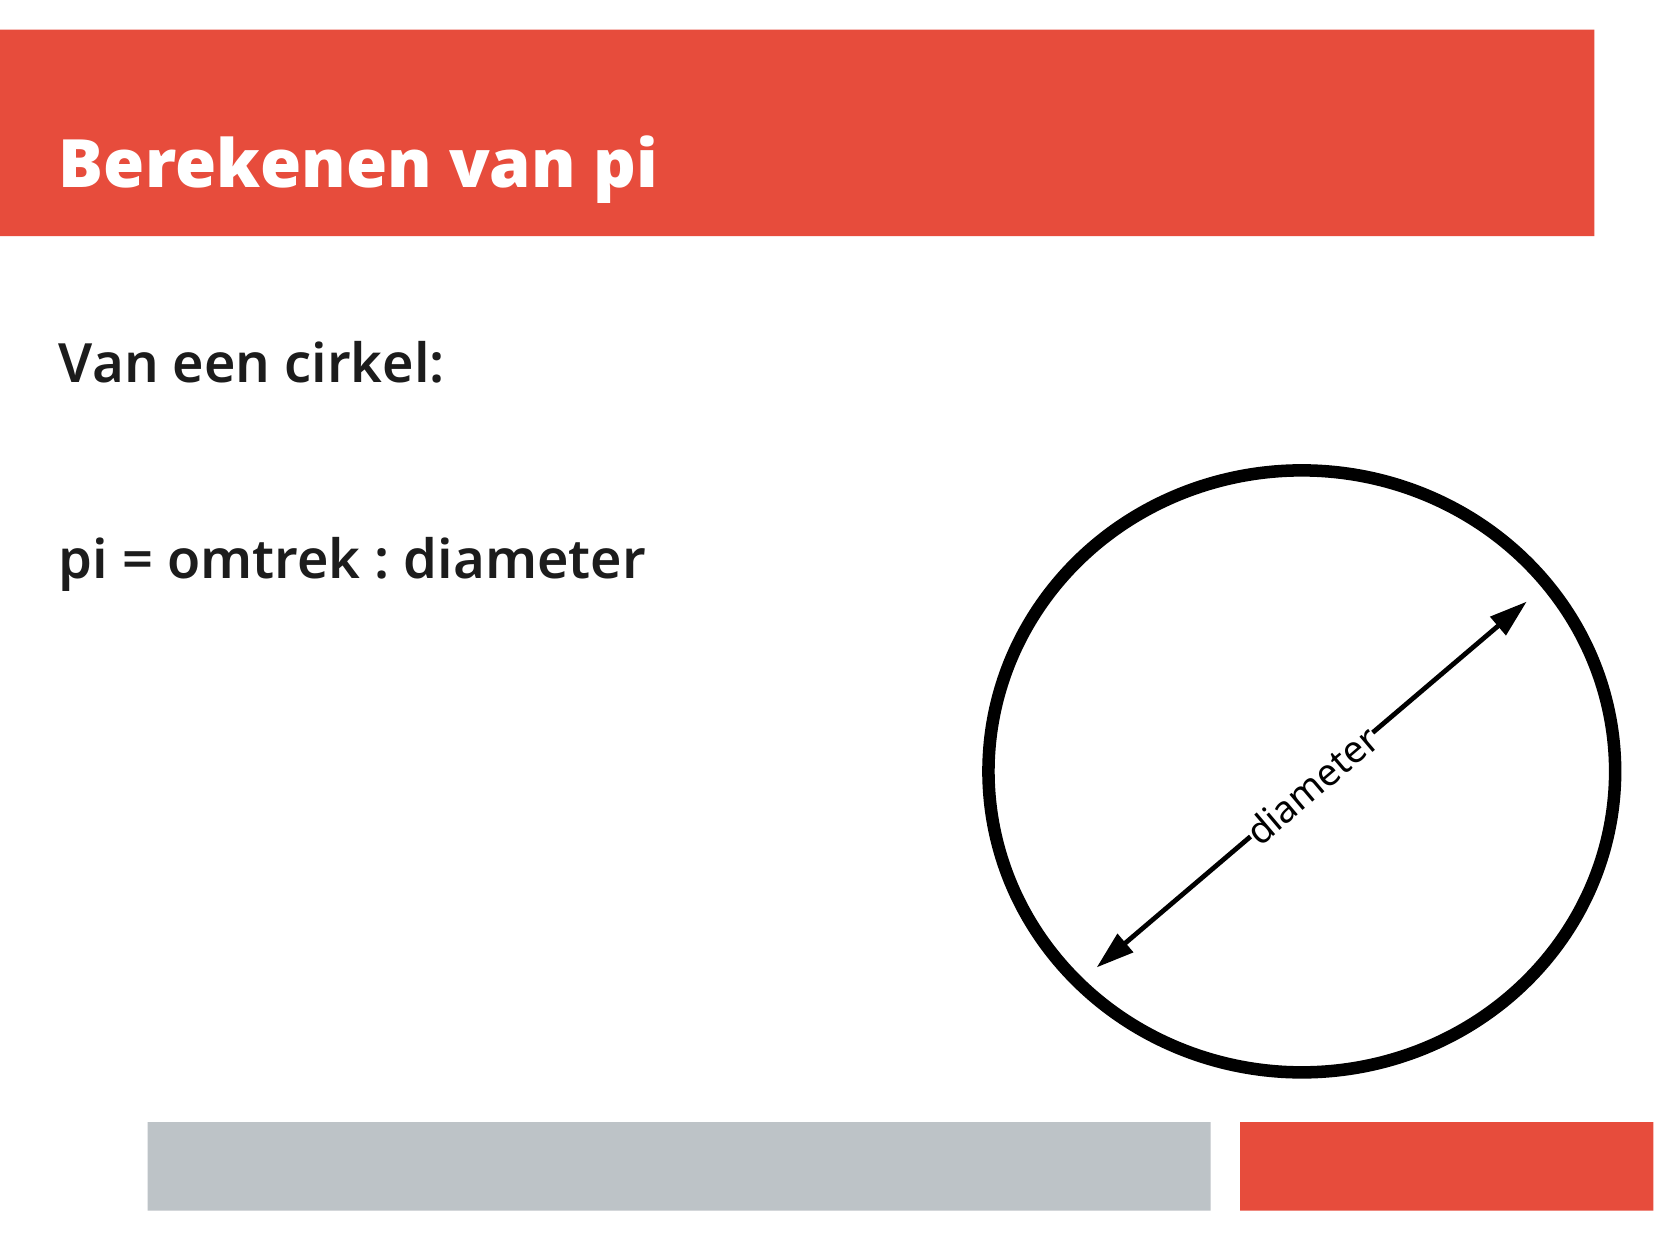

# Berekenen van pi
Van een cirkel:
pi = omtrek : diameter
diameter